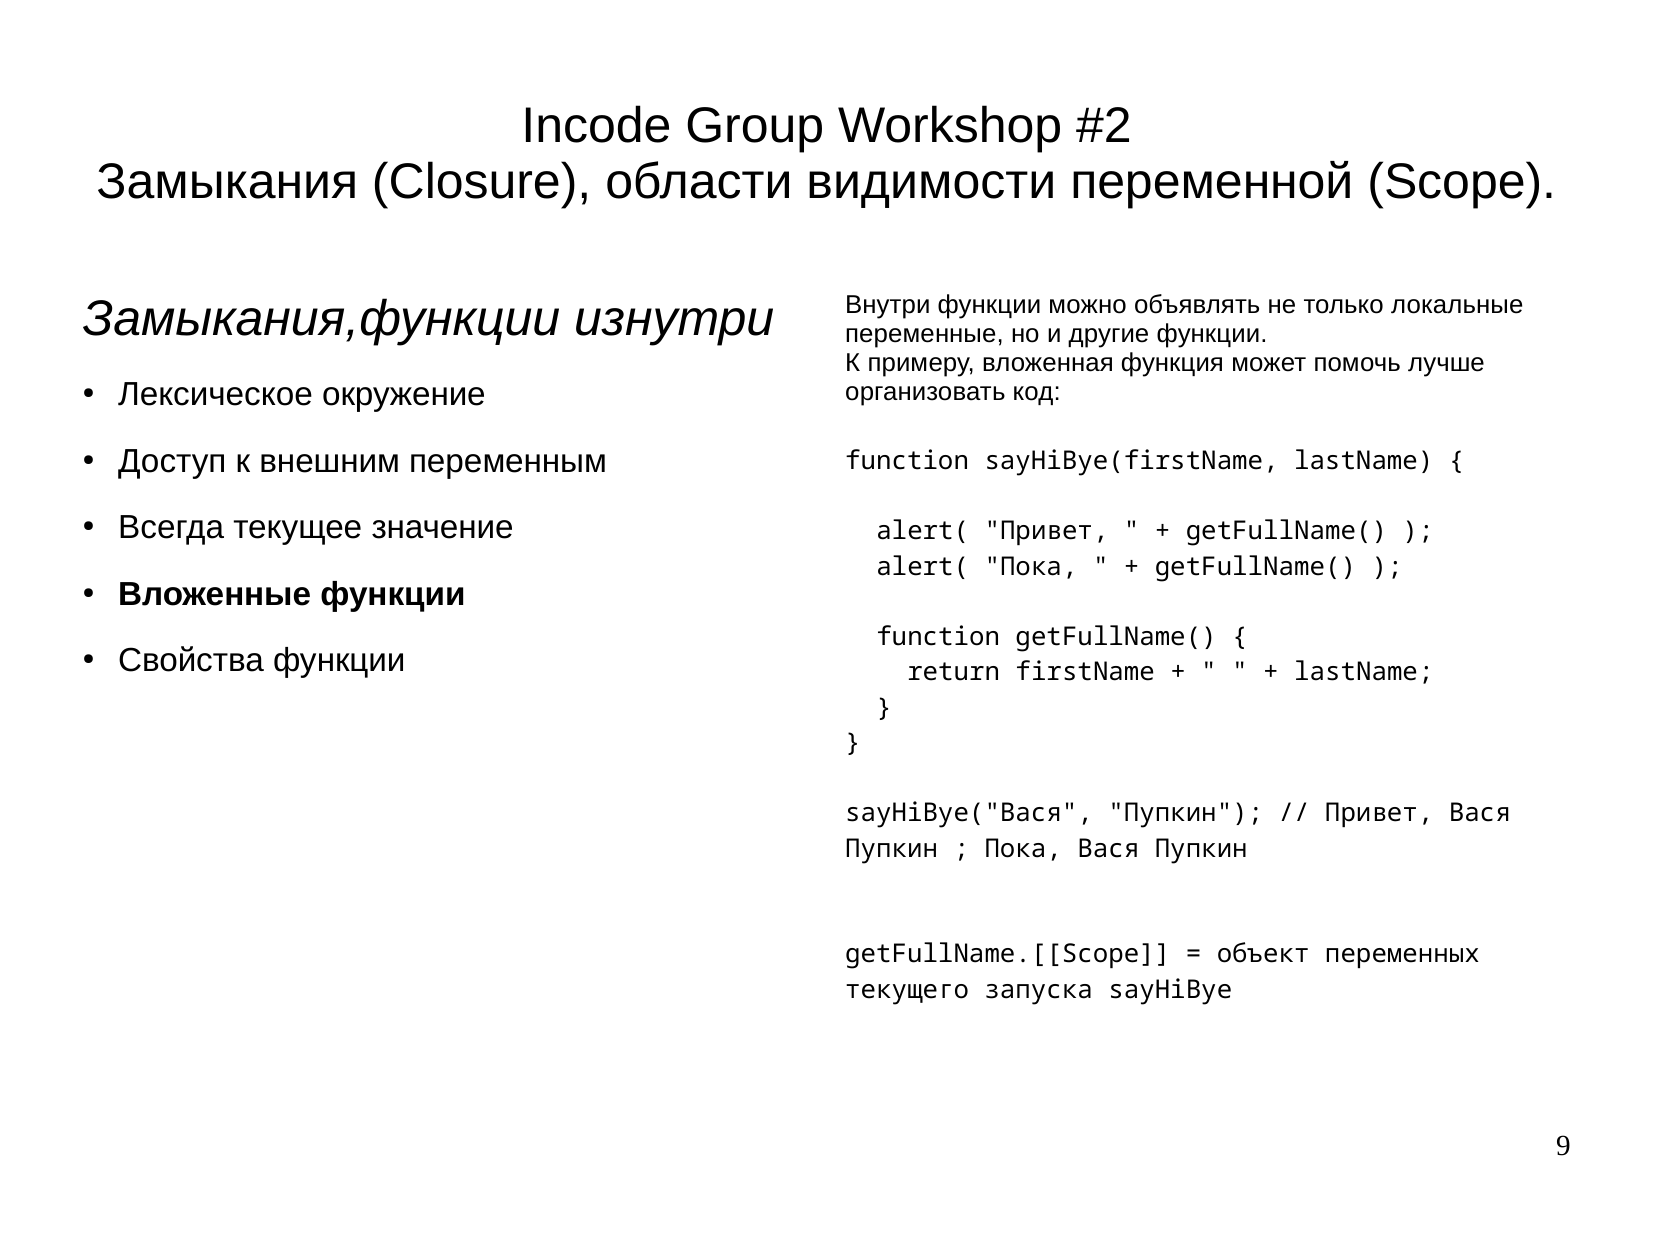

# Incode Group Workshop #2 Замыкания (Closure), области видимости переменной (Scope).
Замыкания,функции изнутри
Лексическое окружение
Доступ к внешним переменным
Всегда текущее значение
Вложенные функции
Свойства функции
Внутри функции можно объявлять не только локальные переменные, но и другие функции.
К примеру, вложенная функция может помочь лучше организовать код:
function sayHiBye(firstName, lastName) {
 alert( "Привет, " + getFullName() );
 alert( "Пока, " + getFullName() );
 function getFullName() {
 return firstName + " " + lastName;
 }
}
sayHiBye("Вася", "Пупкин"); // Привет, Вася Пупкин ; Пока, Вася Пупкин
getFullName.[[Scope]] = объект переменных текущего запуска sayHiBye
9